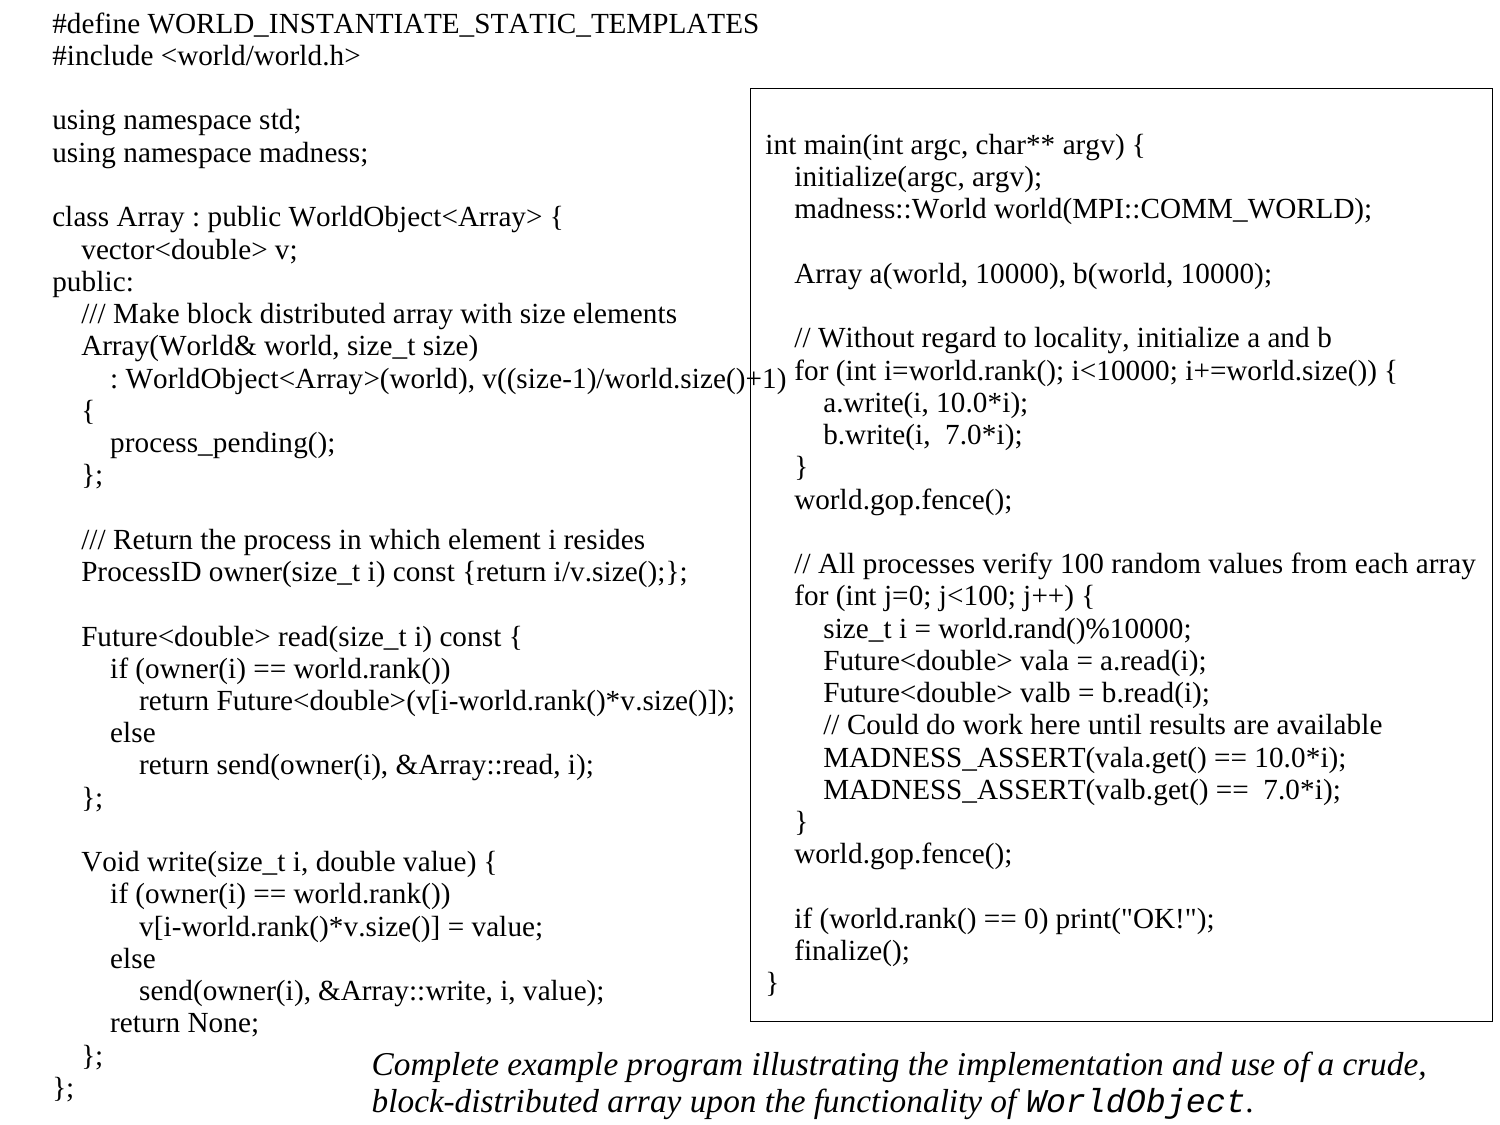

#define WORLD_INSTANTIATE_STATIC_TEMPLATES
#include <world/world.h>
using namespace std;
using namespace madness;
class Array : public WorldObject<Array> {
 vector<double> v;
public:
 /// Make block distributed array with size elements
 Array(World& world, size_t size)
 : WorldObject<Array>(world), v((size-1)/world.size()+1)
 {
 process_pending();
 };
 /// Return the process in which element i resides
 ProcessID owner(size_t i) const {return i/v.size();};
 Future<double> read(size_t i) const {
 if (owner(i) == world.rank())
 return Future<double>(v[i-world.rank()*v.size()]);
 else
 return send(owner(i), &Array::read, i);
 };
 Void write(size_t i, double value) {
 if (owner(i) == world.rank())
 v[i-world.rank()*v.size()] = value;
 else
 send(owner(i), &Array::write, i, value);
 return None;
 };
};
int main(int argc, char** argv) {
 initialize(argc, argv);
 madness::World world(MPI::COMM_WORLD);
 Array a(world, 10000), b(world, 10000);
 // Without regard to locality, initialize a and b
 for (int i=world.rank(); i<10000; i+=world.size()) {
 a.write(i, 10.0*i);
 b.write(i, 7.0*i);
 }
 world.gop.fence();
 // All processes verify 100 random values from each array
 for (int j=0; j<100; j++) {
 size_t i = world.rand()%10000;
 Future<double> vala = a.read(i);
 Future<double> valb = b.read(i);
 // Could do work here until results are available
 MADNESS_ASSERT(vala.get() == 10.0*i);
 MADNESS_ASSERT(valb.get() == 7.0*i);
 }
 world.gop.fence();
 if (world.rank() == 0) print("OK!");
 finalize();
}
Robert J. Harrison, UT/ORNL Joint Insititute of Computational Science
182
Complete example program illustrating the implementation and use of a crude,
block-distributed array upon the functionality of WorldObject.